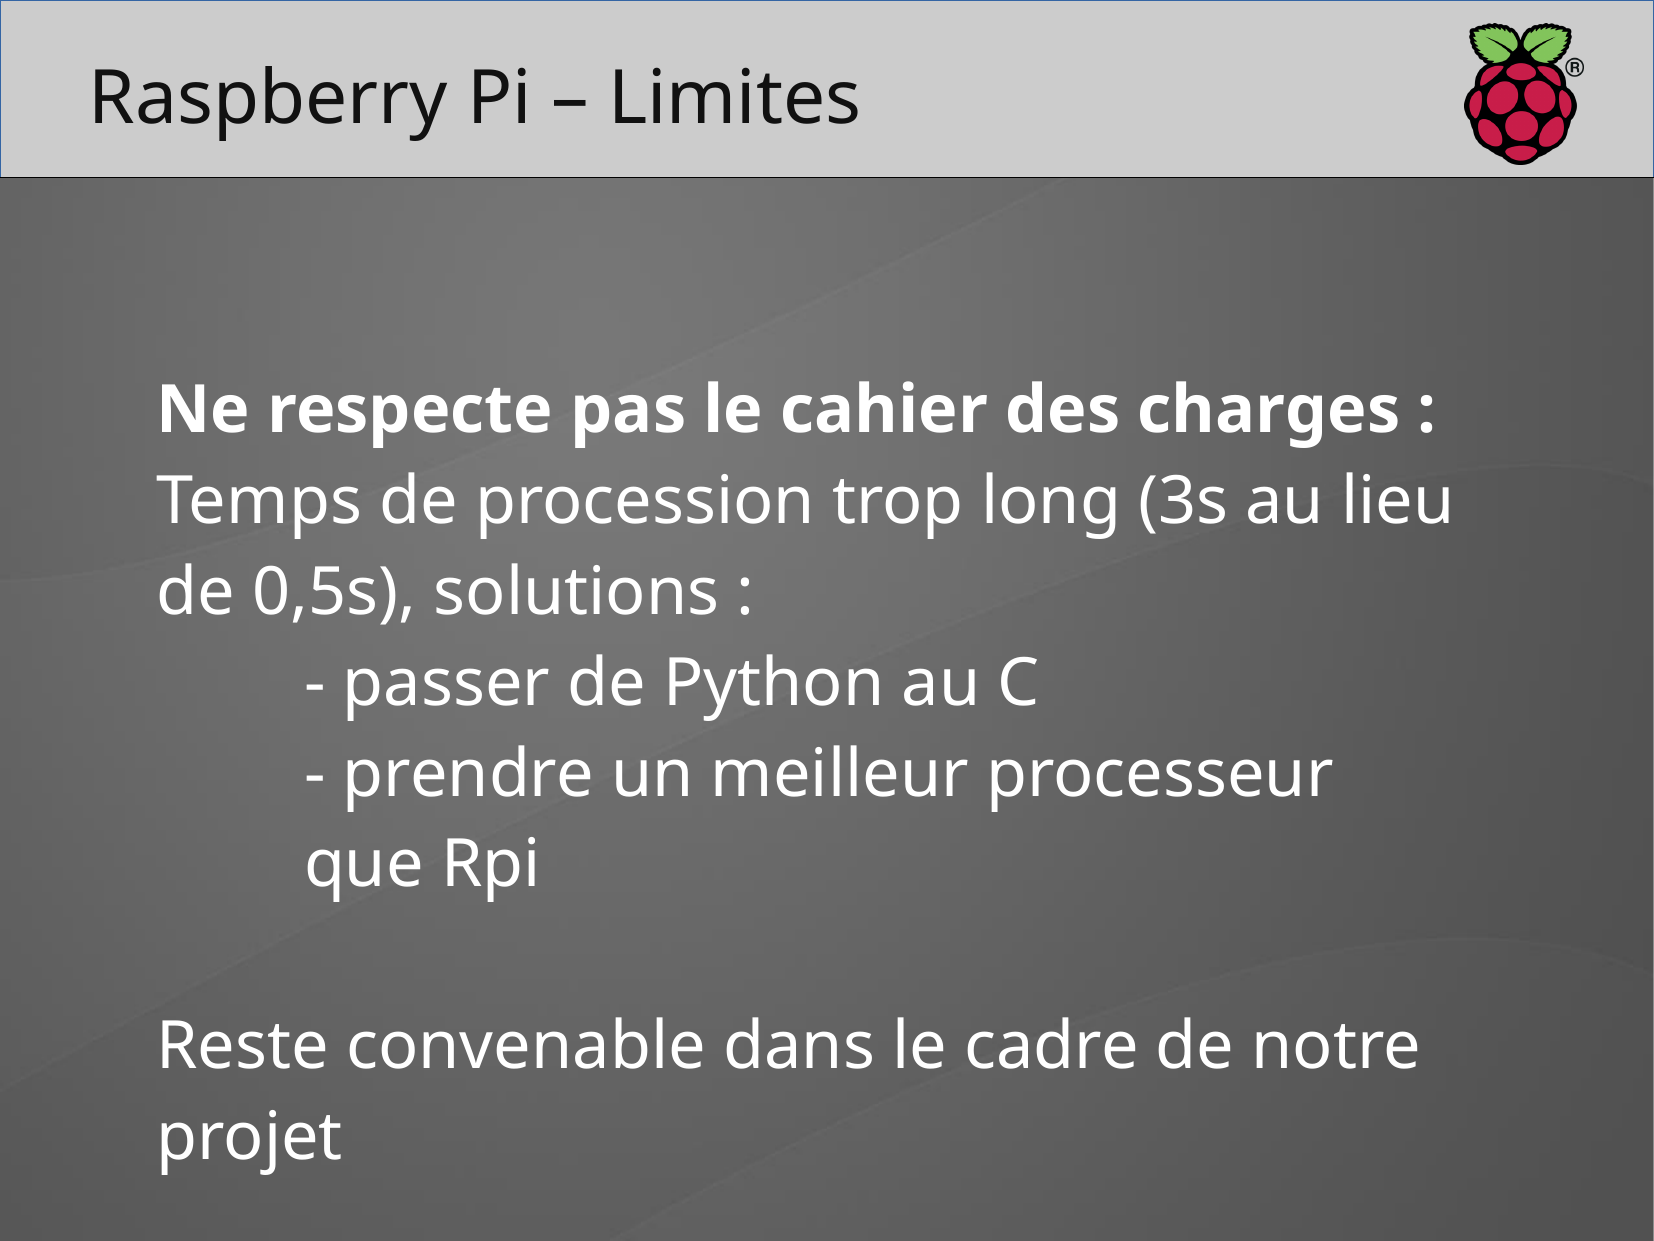

Raspberry Pi – Limites
Ne respecte pas le cahier des charges :
Temps de procession trop long (3s au lieu de 0,5s), solutions :
		- passer de Python au C
		- prendre un meilleur processeur 				que Rpi
Reste convenable dans le cadre de notre projet